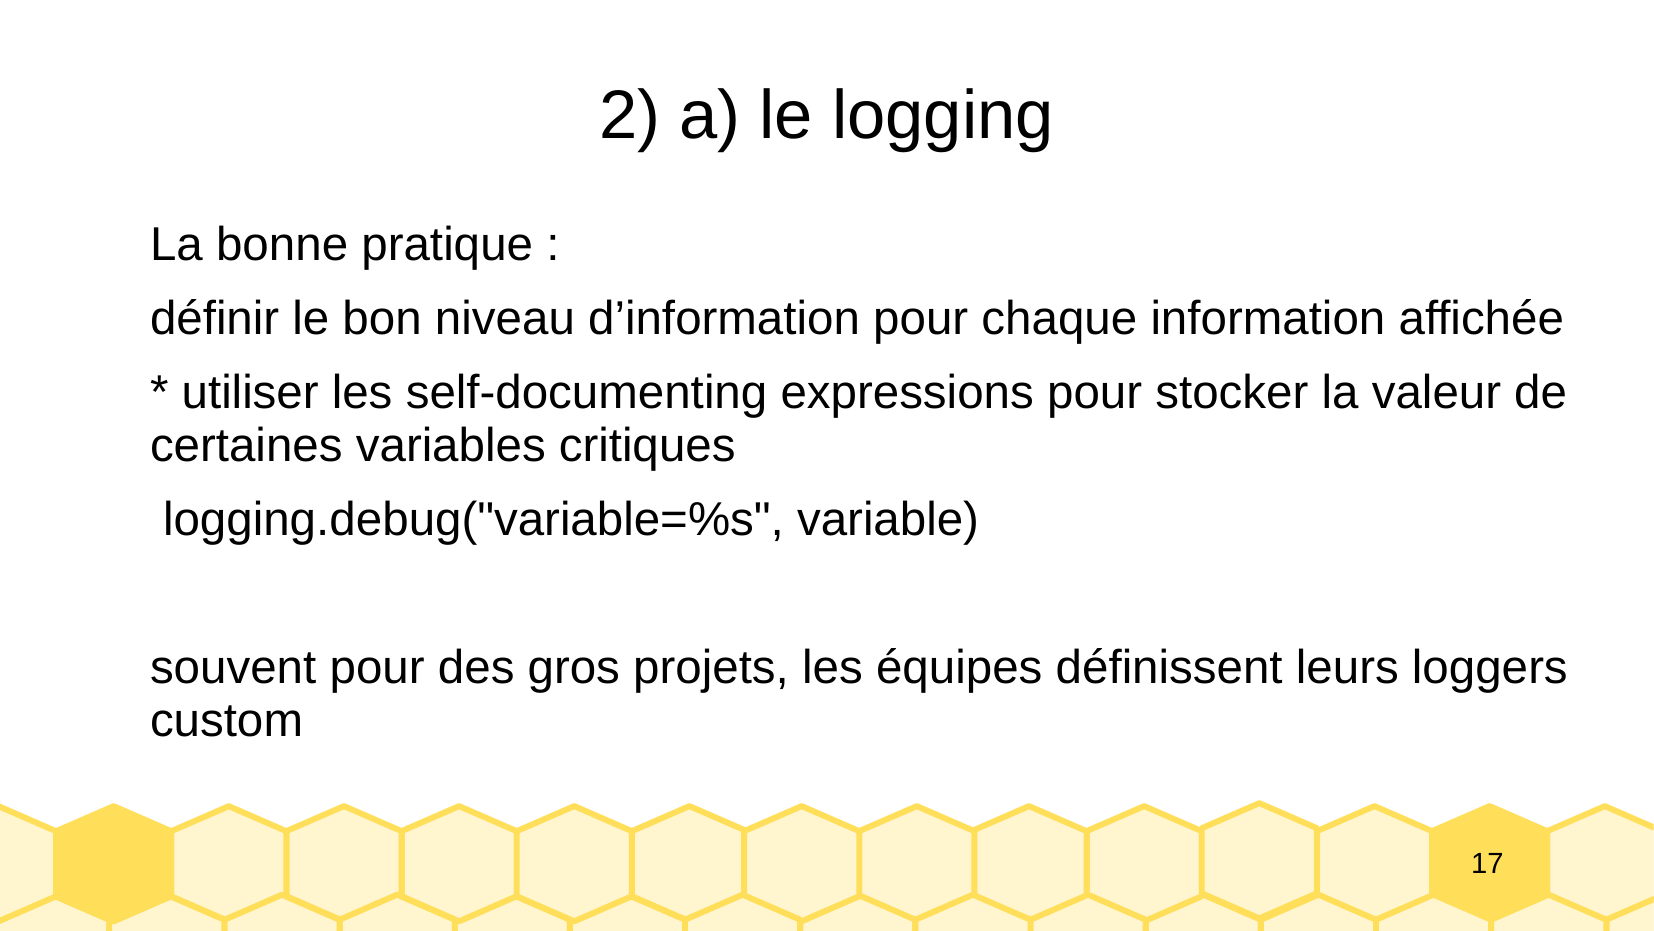

# 2) a) le logging
La bonne pratique :
définir le bon niveau d’information pour chaque information affichée
* utiliser les self-documenting expressions pour stocker la valeur de certaines variables critiques
 logging.debug("variable=%s", variable)
souvent pour des gros projets, les équipes définissent leurs loggers custom